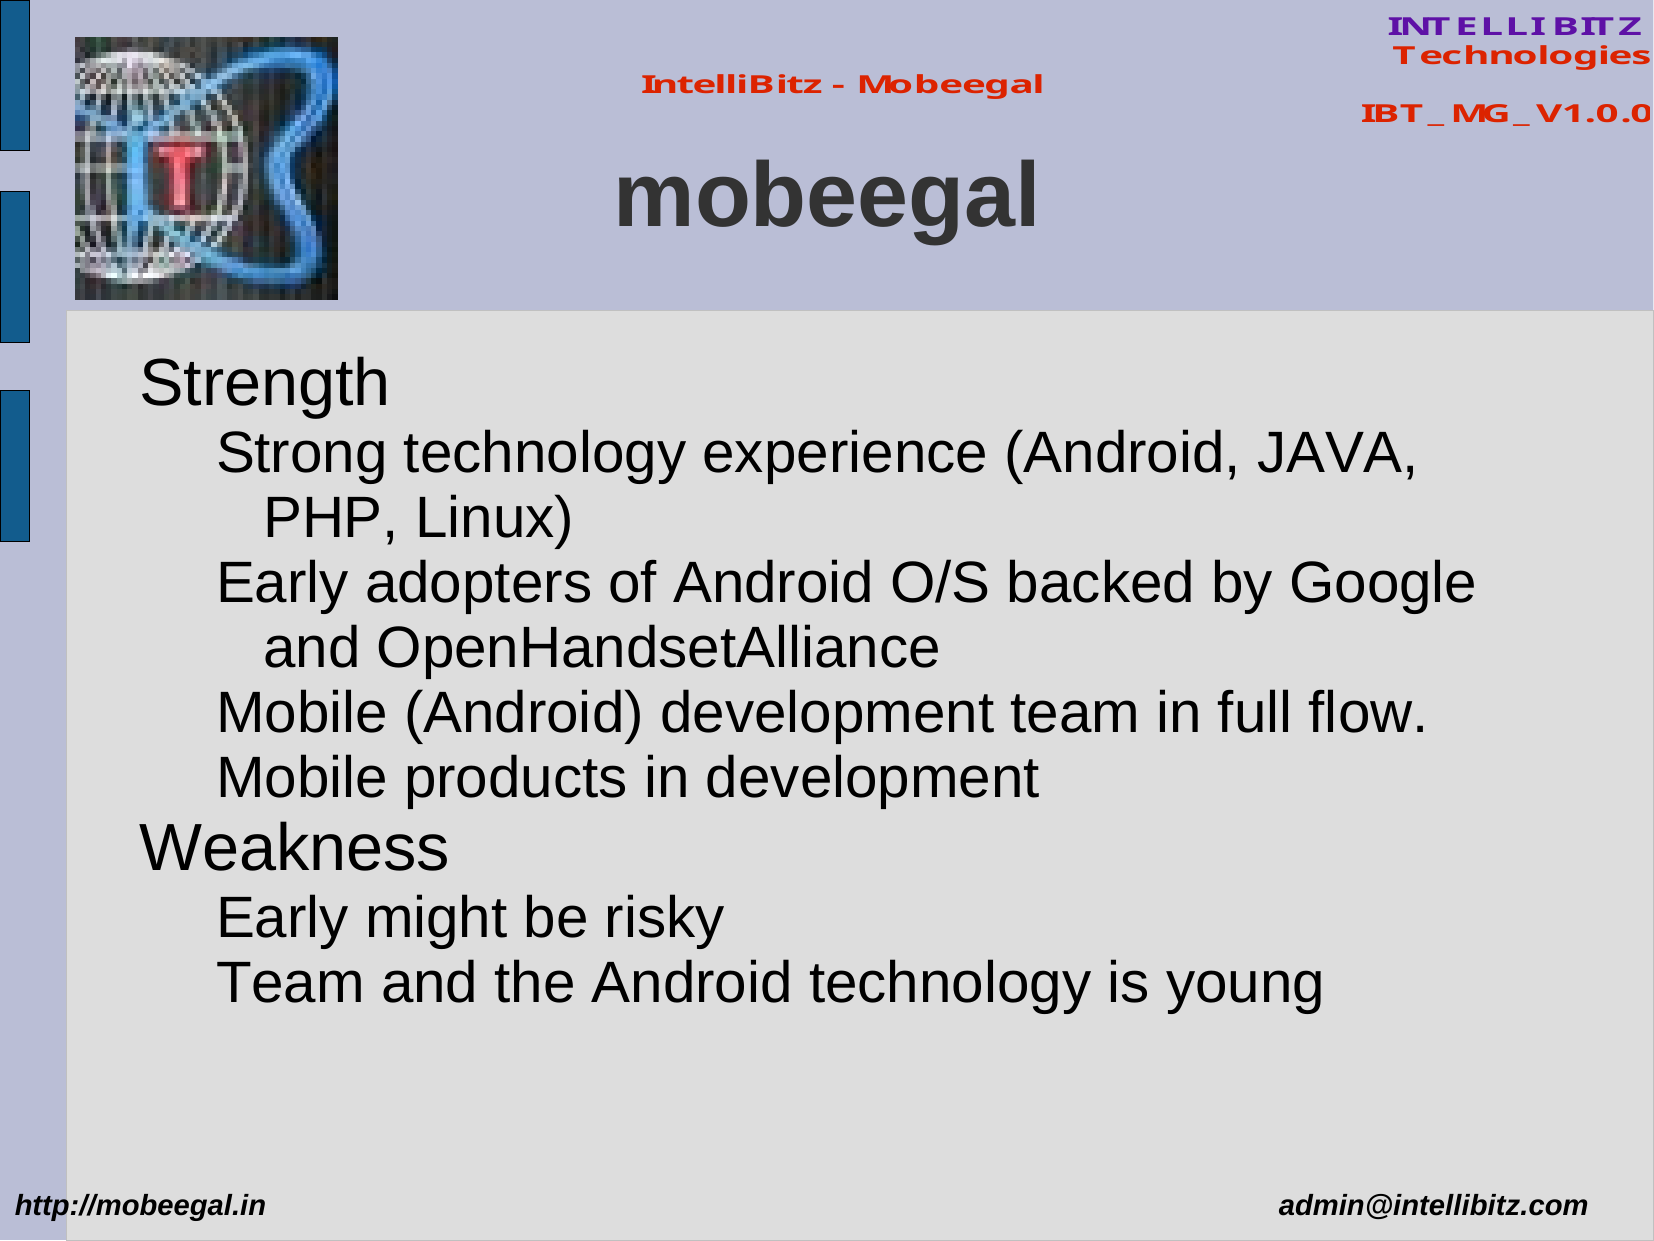

# mobeegal
Strength
Strong technology experience (Android, JAVA, PHP, Linux)
Early adopters of Android O/S backed by Google and OpenHandsetAlliance
Mobile (Android) development team in full flow.
Mobile products in development
Weakness
Early might be risky
Team and the Android technology is young
http://mobeegal.in admin@intellibitz.com